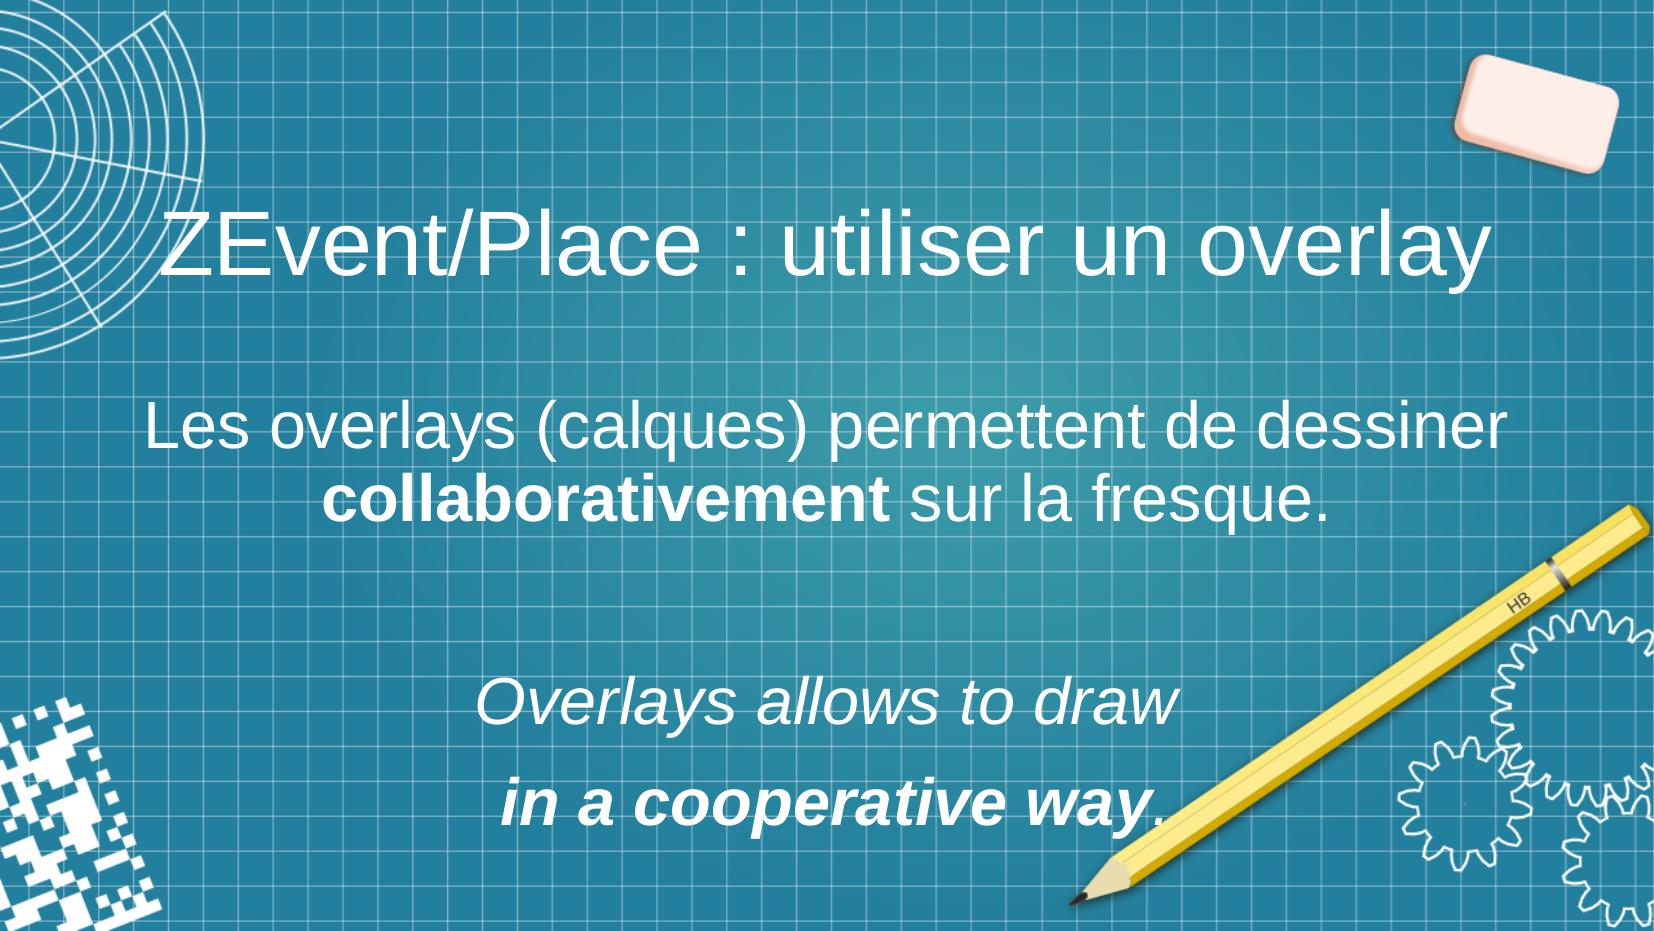

# ZEvent/Place : utiliser un overlay
Les overlays (calques) permettent de dessiner collaborativement sur la fresque.
Overlays allows to draw
 in a cooperative way.